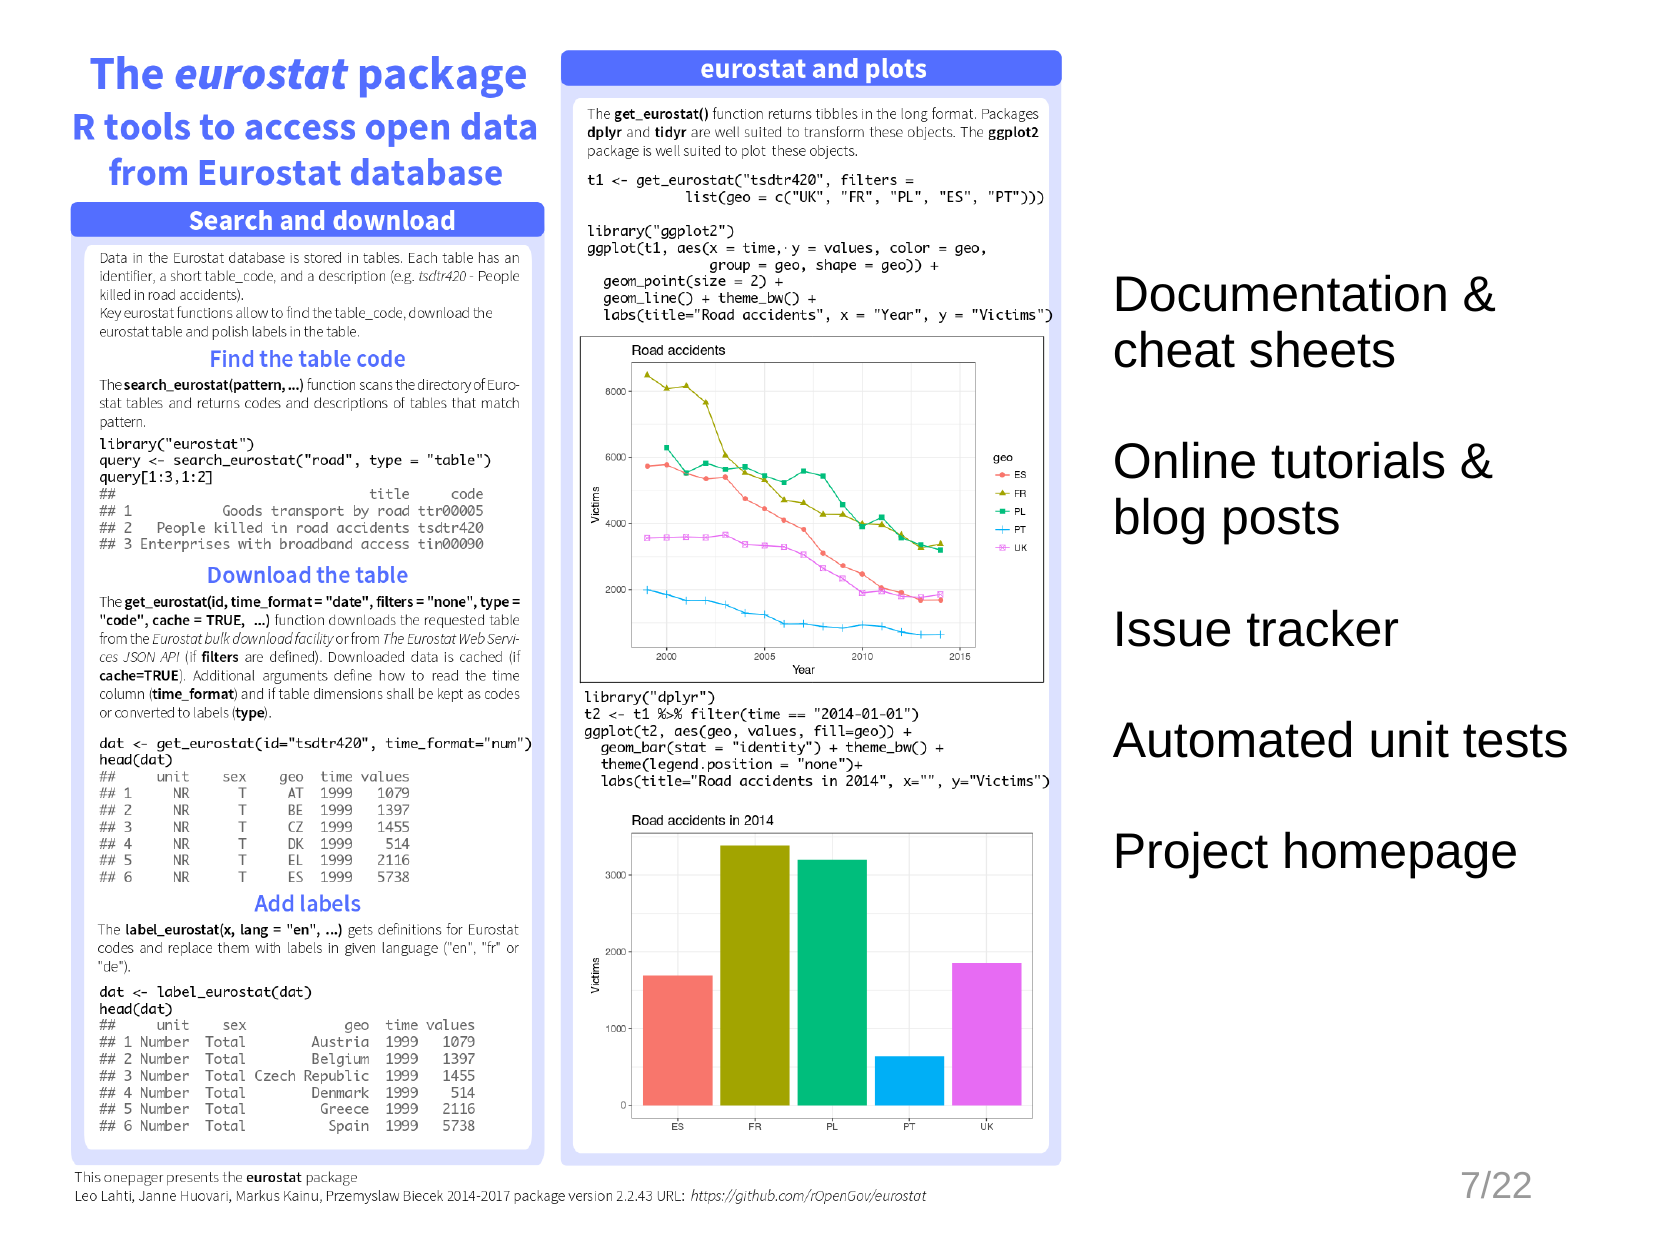

Documentation & cheat sheets
Online tutorials & blog posts
Issue tracker
Automated unit tests
Project homepage